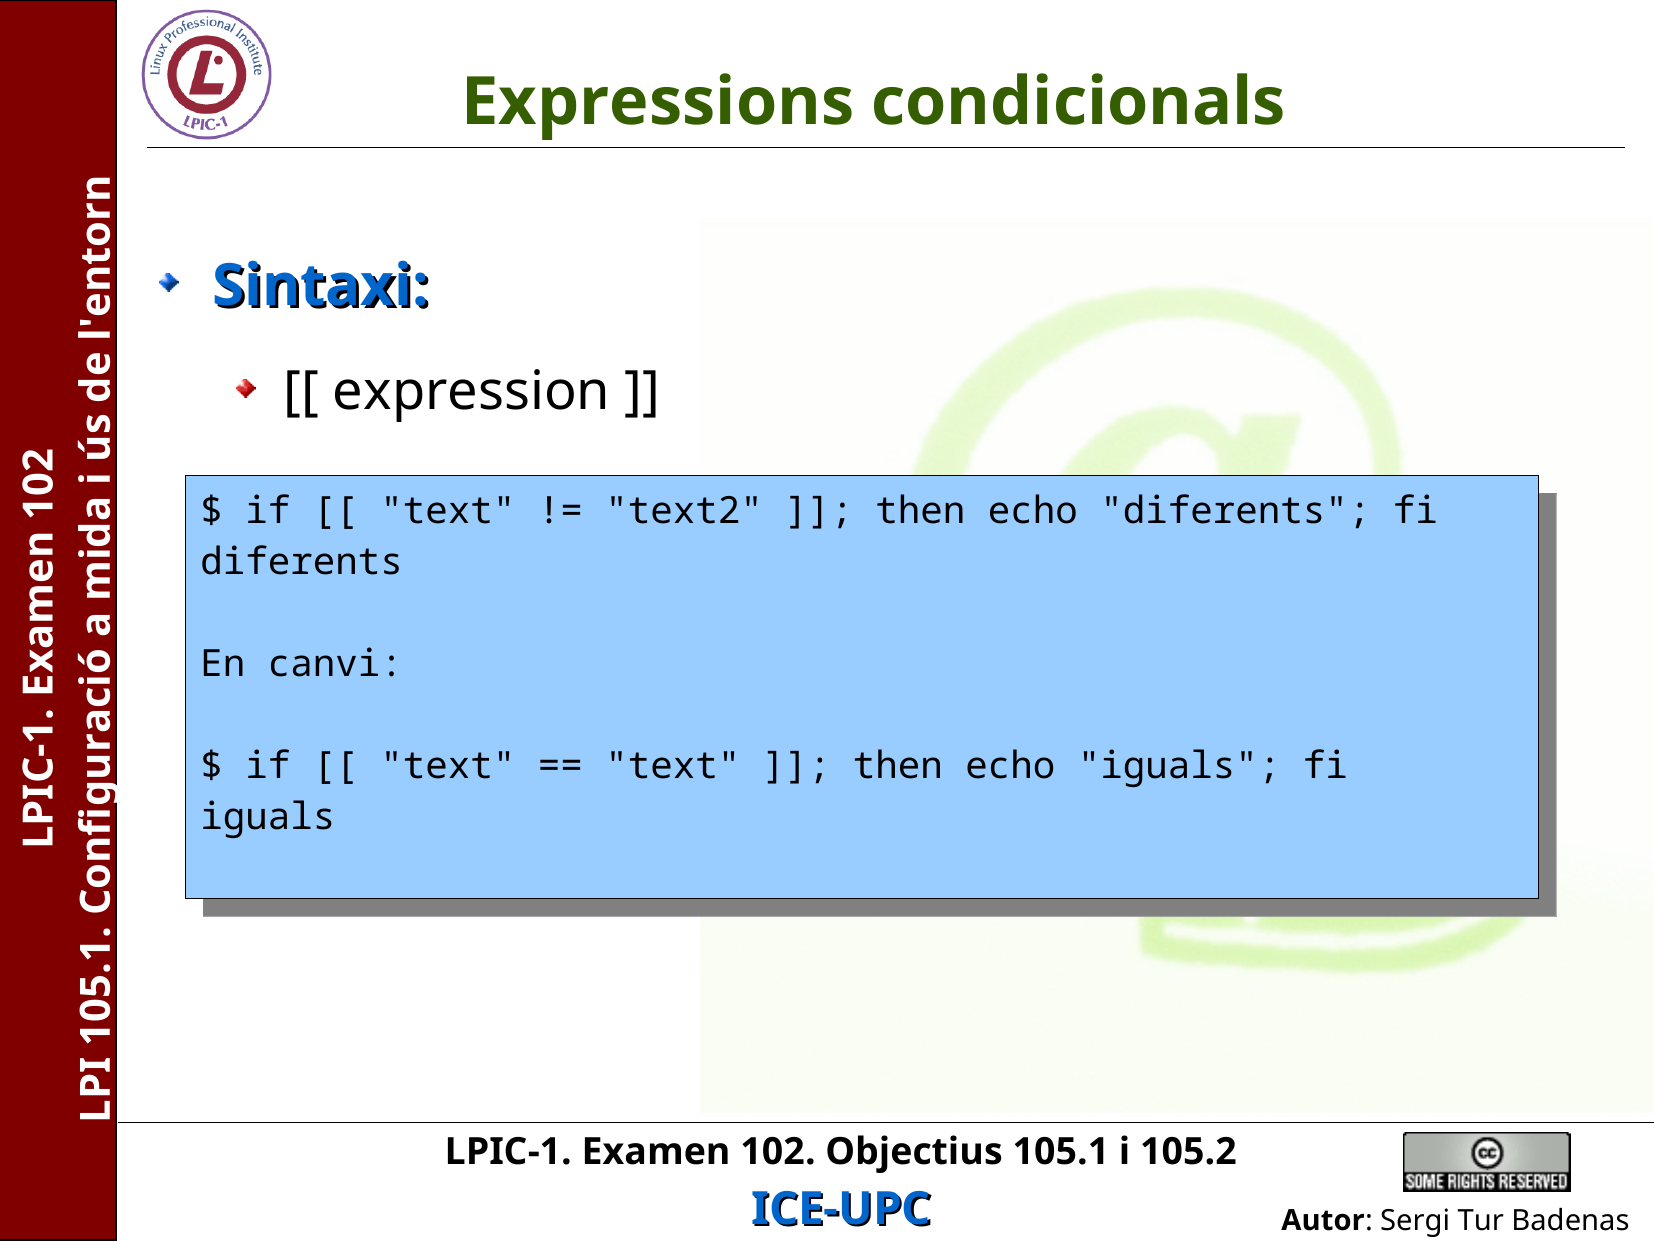

# Expressions condicionals
Sintaxi:
[[ expression ]]
$ if [[ "text" != "text2" ]]; then echo "diferents"; fi
diferents
En canvi:
$ if [[ "text" == "text" ]]; then echo "iguals"; fi
iguals